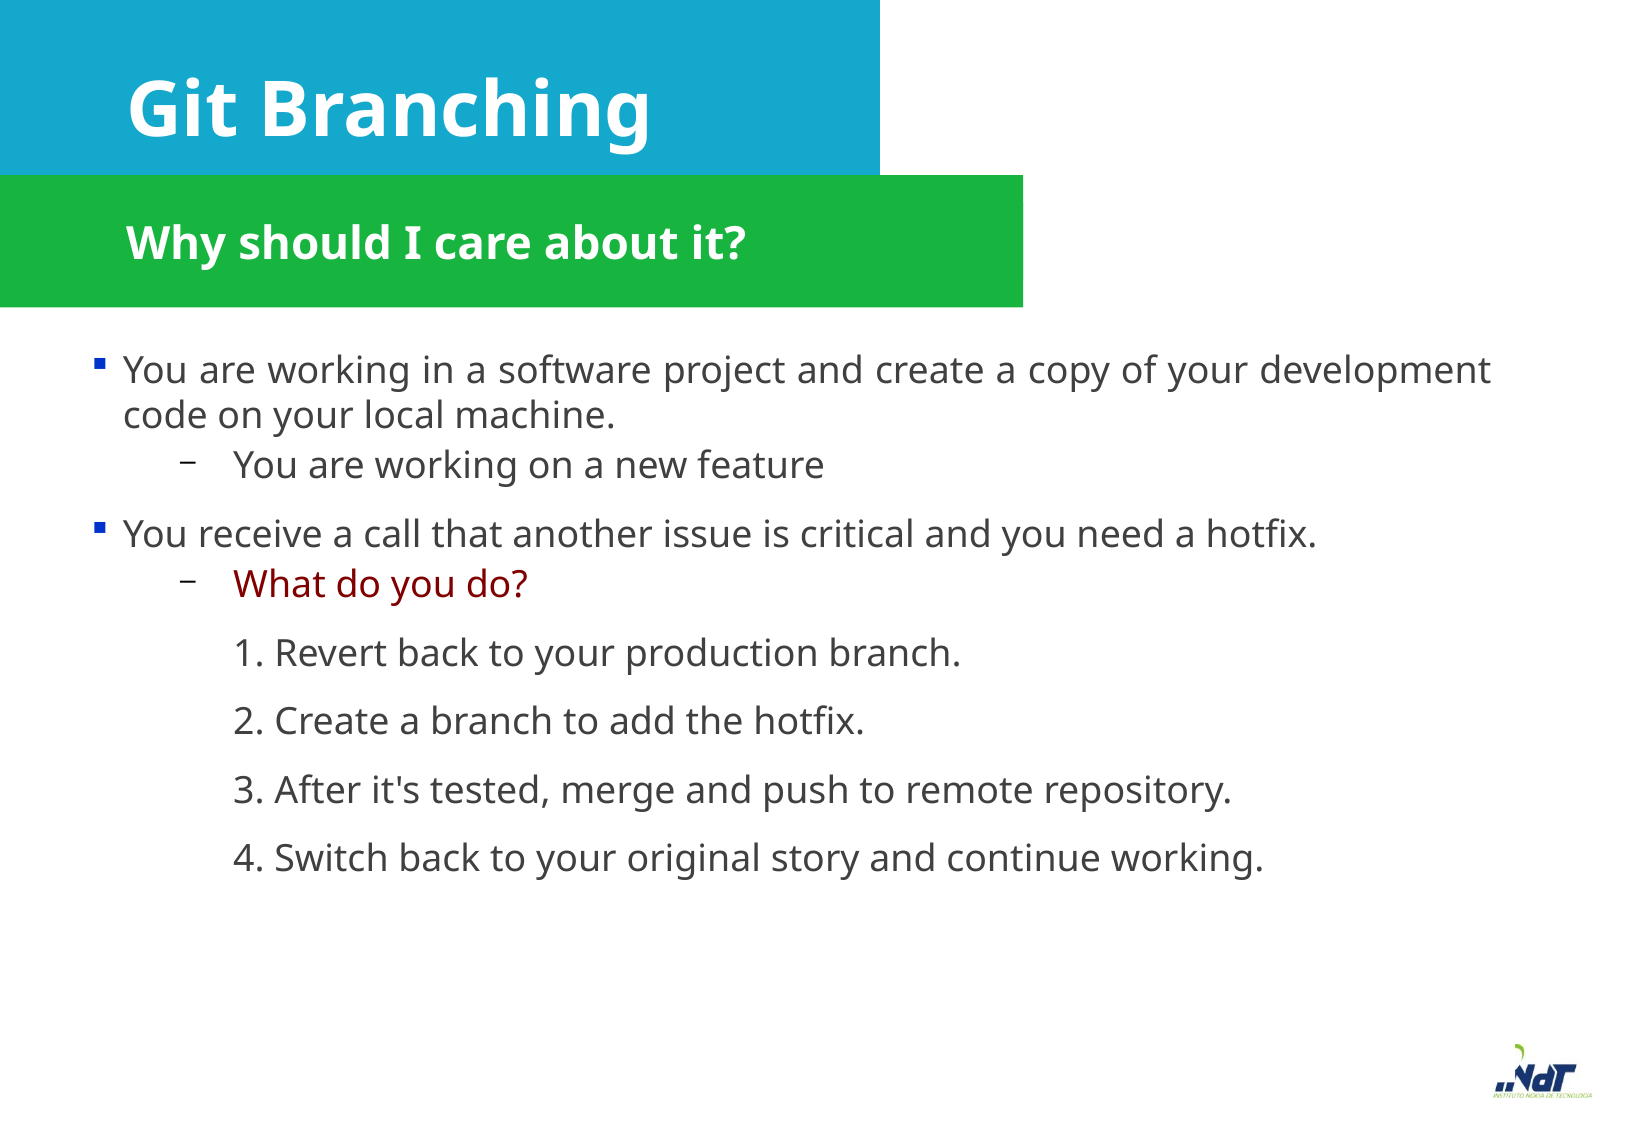

# Git Branching
Why should I care about it?
You are working in a software project and create a copy of your development code on your local machine.
You are working on a new feature
You receive a call that another issue is critical and you need a hotfix.
What do you do?
1. Revert back to your production branch.
2. Create a branch to add the hotfix.
3. After it's tested, merge and push to remote repository.
4. Switch back to your original story and continue working.